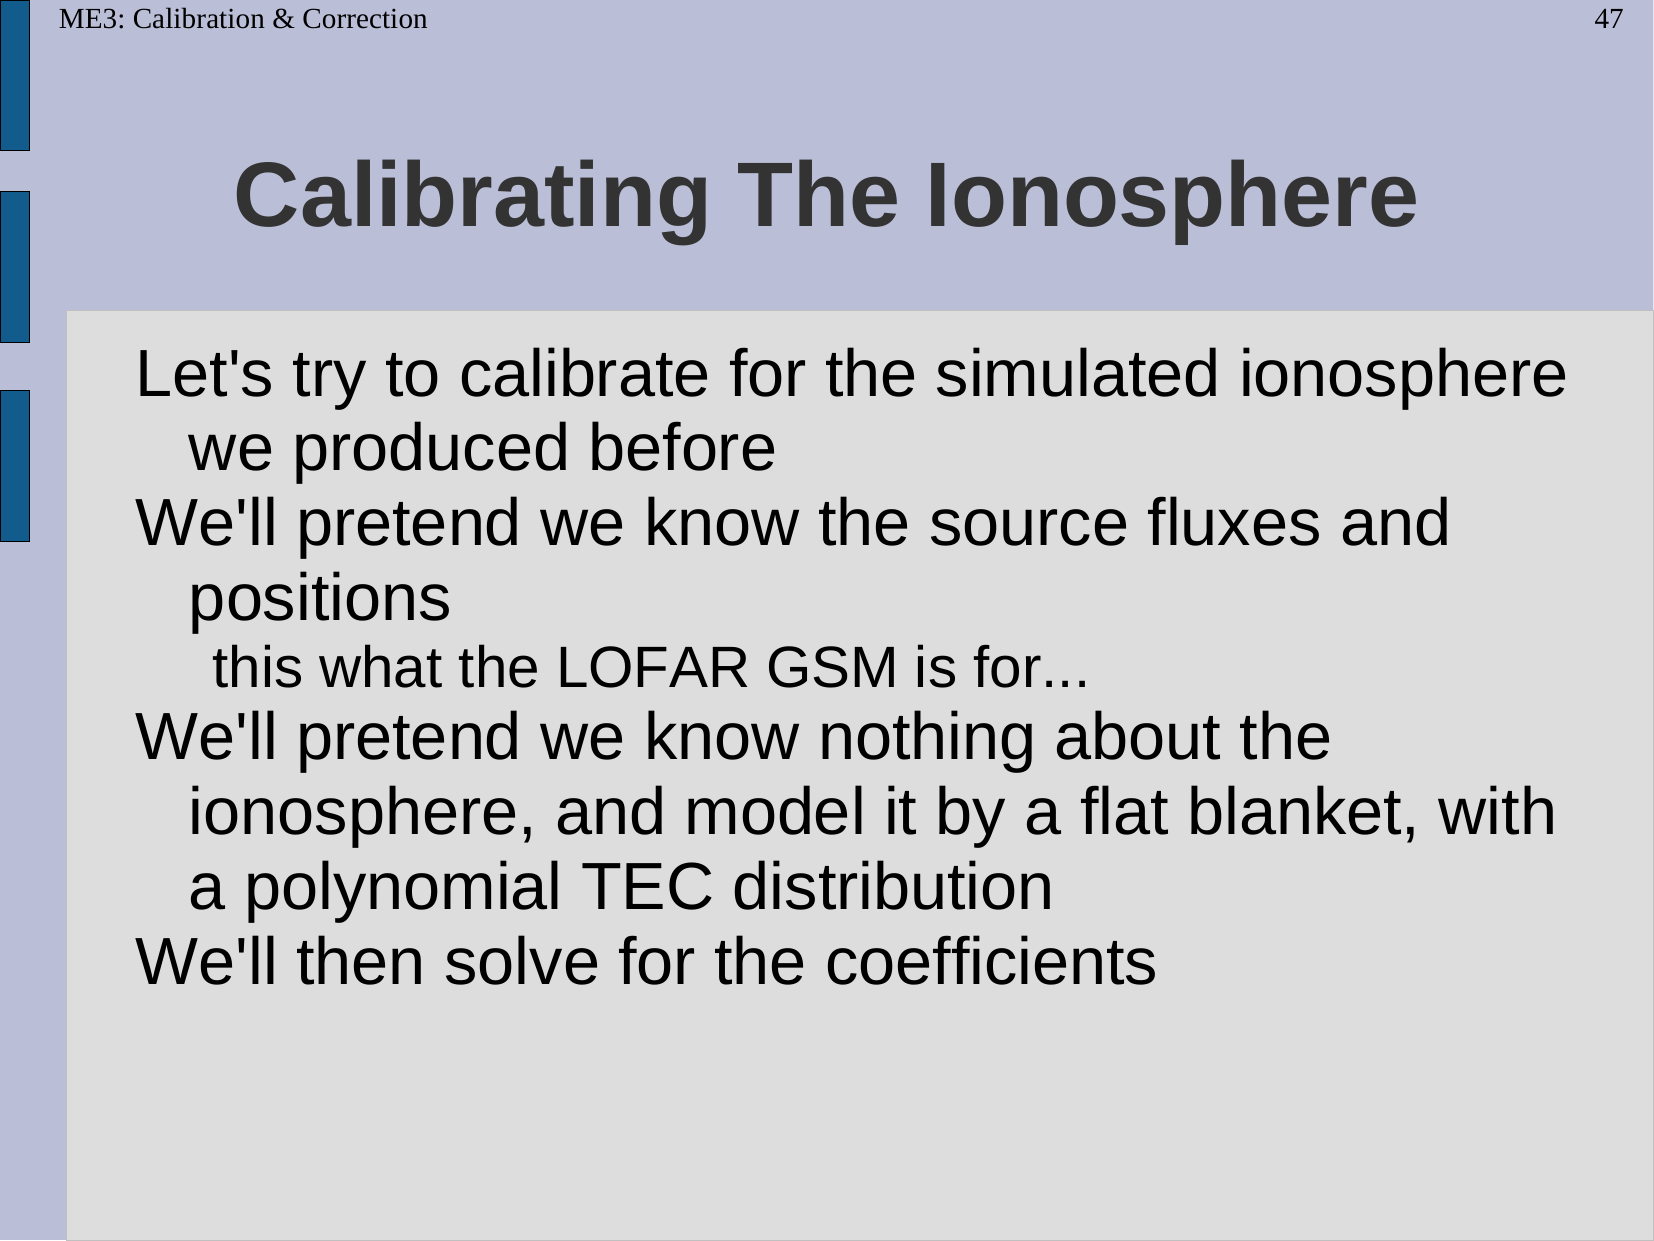

ME3: Calibration & Correction
47
# Calibrating The Ionosphere
Let's try to calibrate for the simulated ionosphere we produced before
We'll pretend we know the source fluxes and positions
this what the LOFAR GSM is for...
We'll pretend we know nothing about the ionosphere, and model it by a flat blanket, with a polynomial TEC distribution
We'll then solve for the coefficients